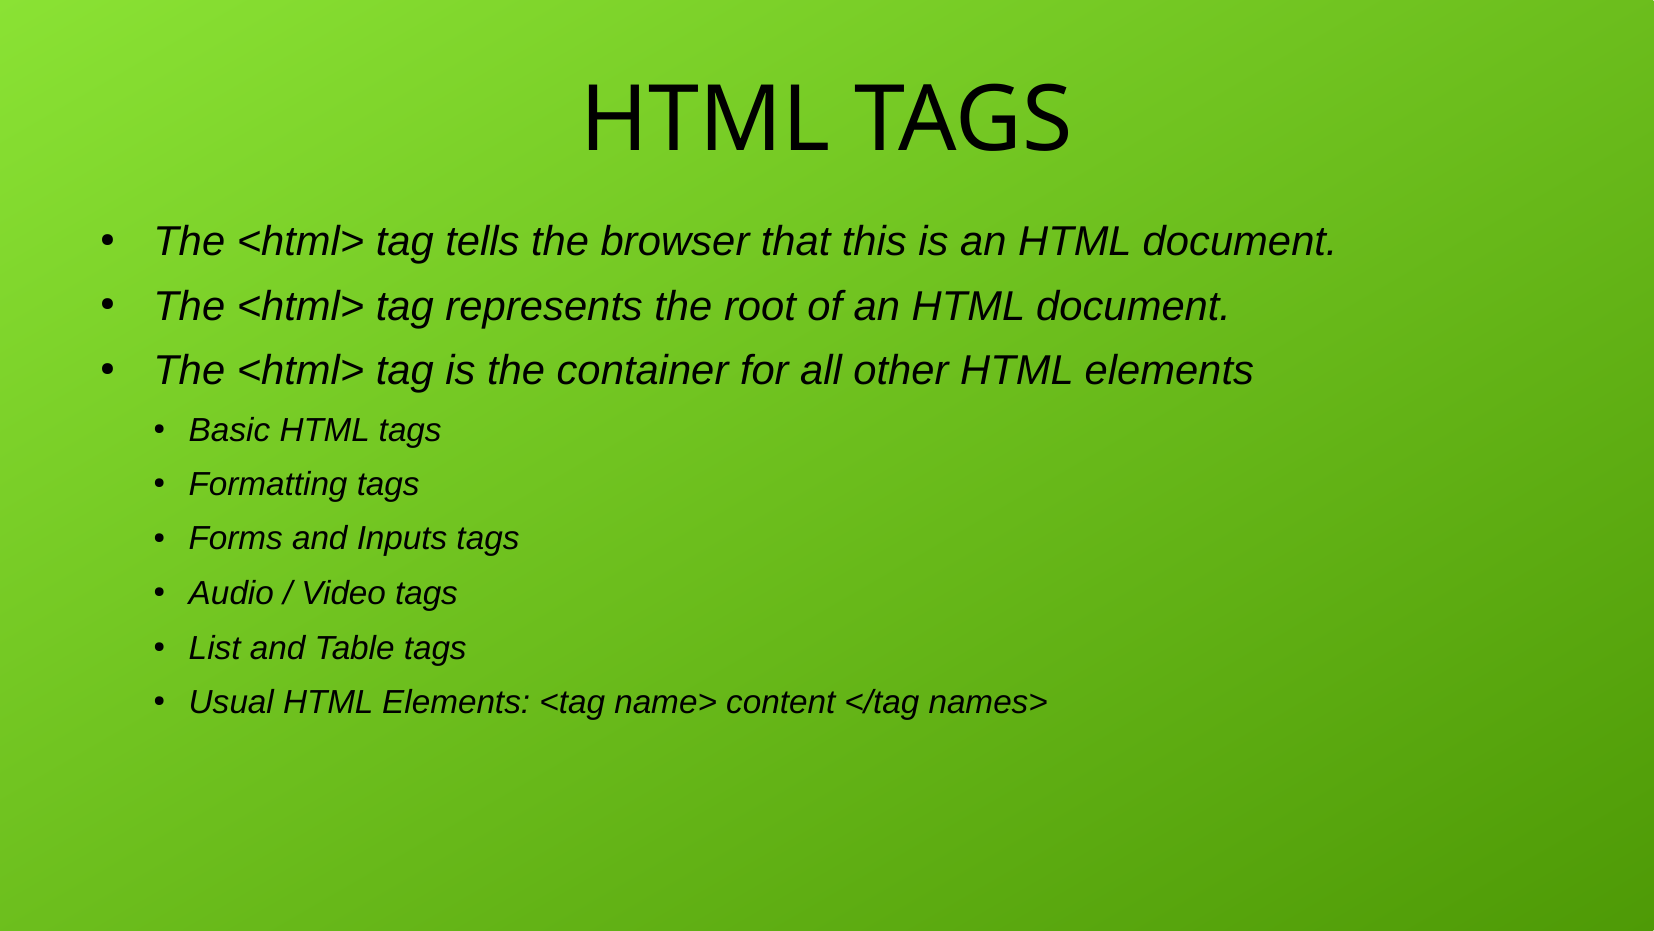

# HTML TAGS
The <html> tag tells the browser that this is an HTML document.
The <html> tag represents the root of an HTML document.
The <html> tag is the container for all other HTML elements
Basic HTML tags
Formatting tags
Forms and Inputs tags
Audio / Video tags
List and Table tags
Usual HTML Elements: <tag name> content </tag names>